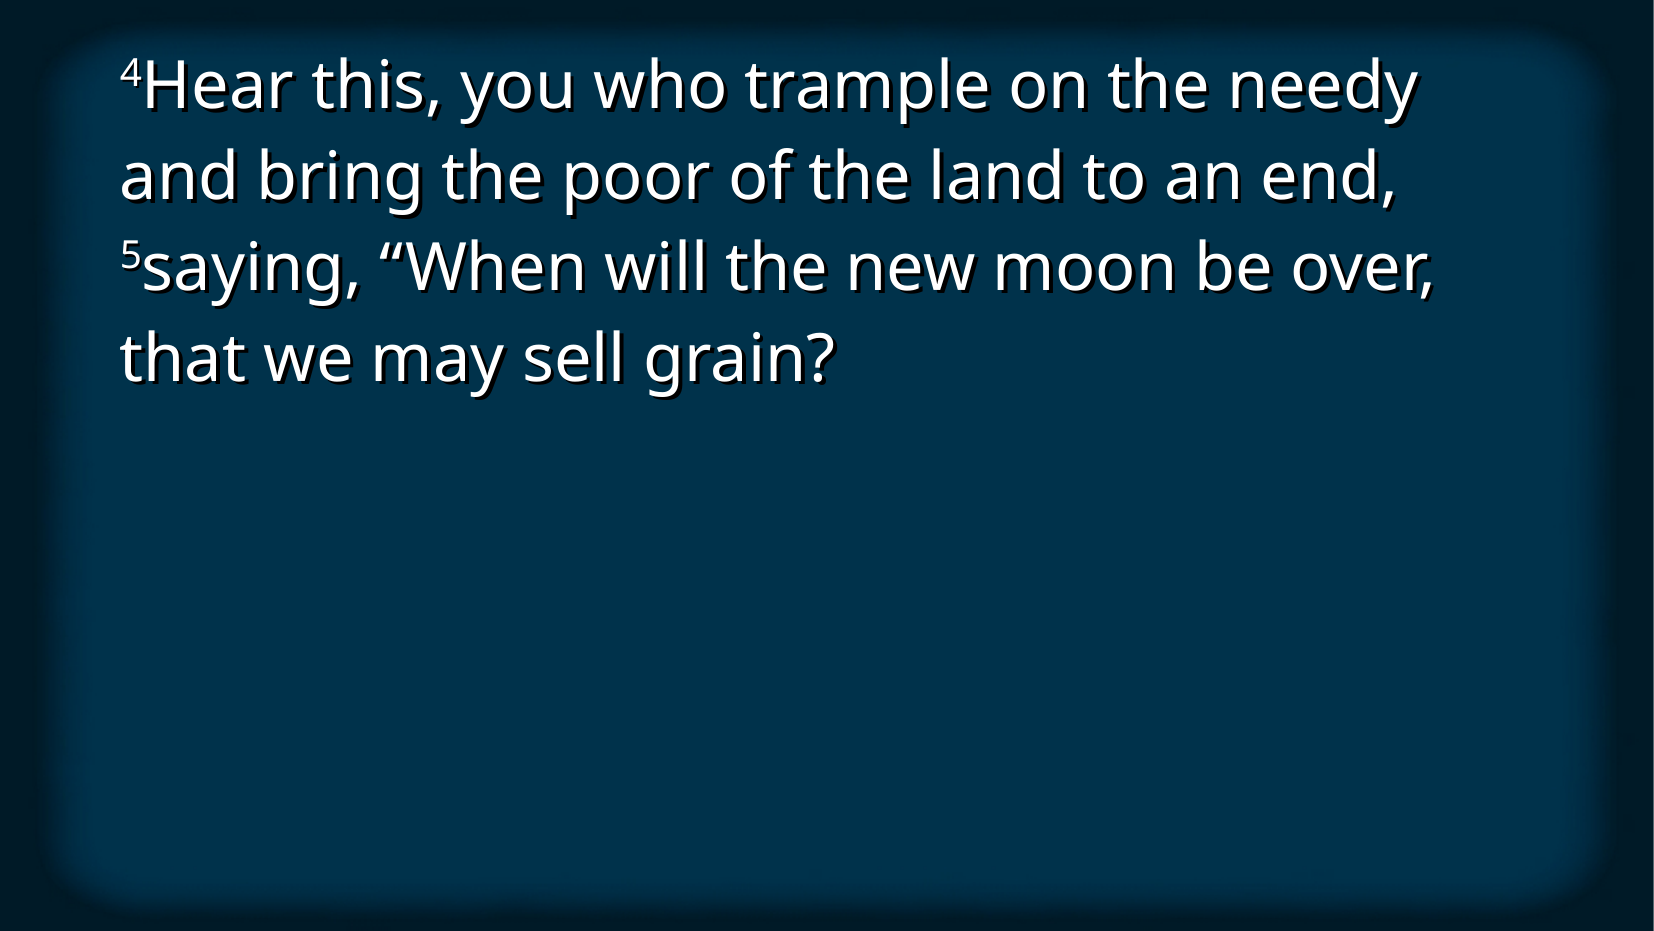

4Hear this, you who trample on the needy
and bring the poor of the land to an end,
5saying, “When will the new moon be over,
that we may sell grain?